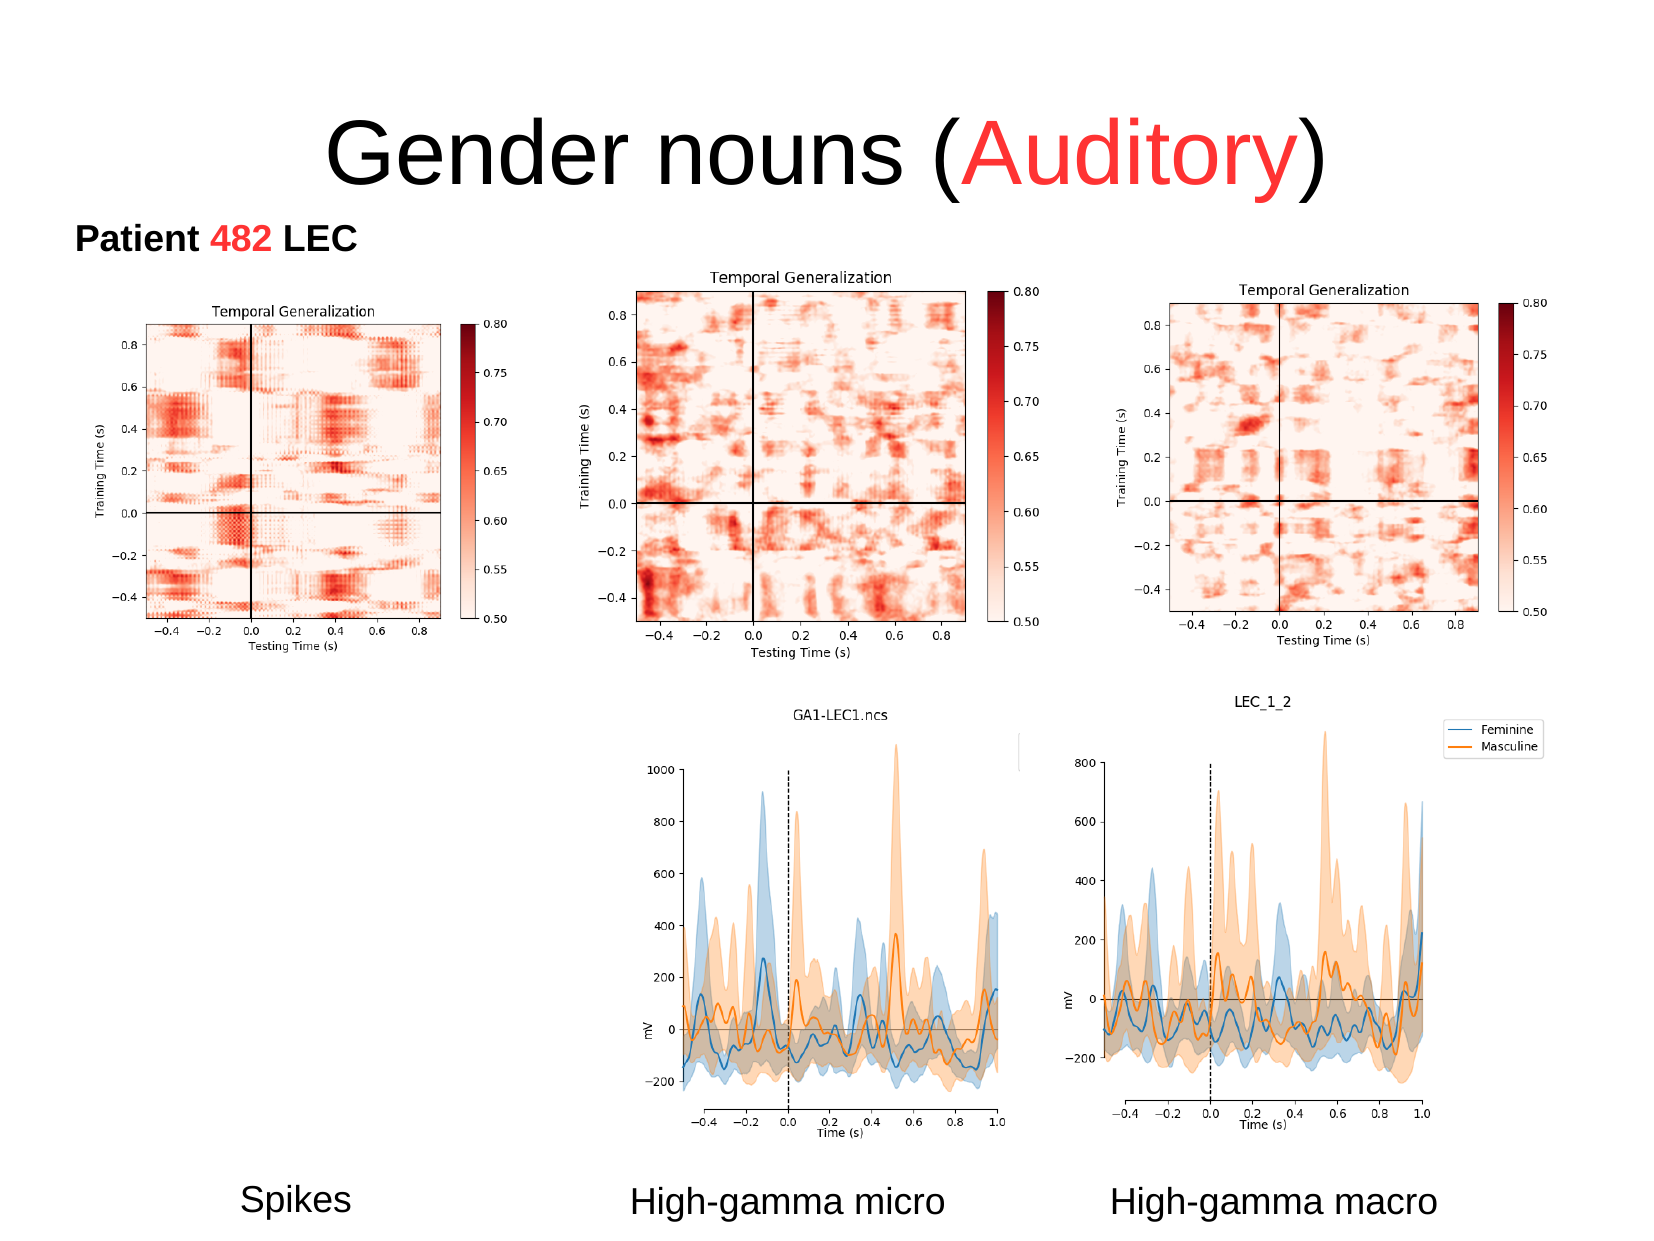

# Gender nouns (Auditory)
Patient 482 LEC
Spikes
High-gamma micro
High-gamma macro